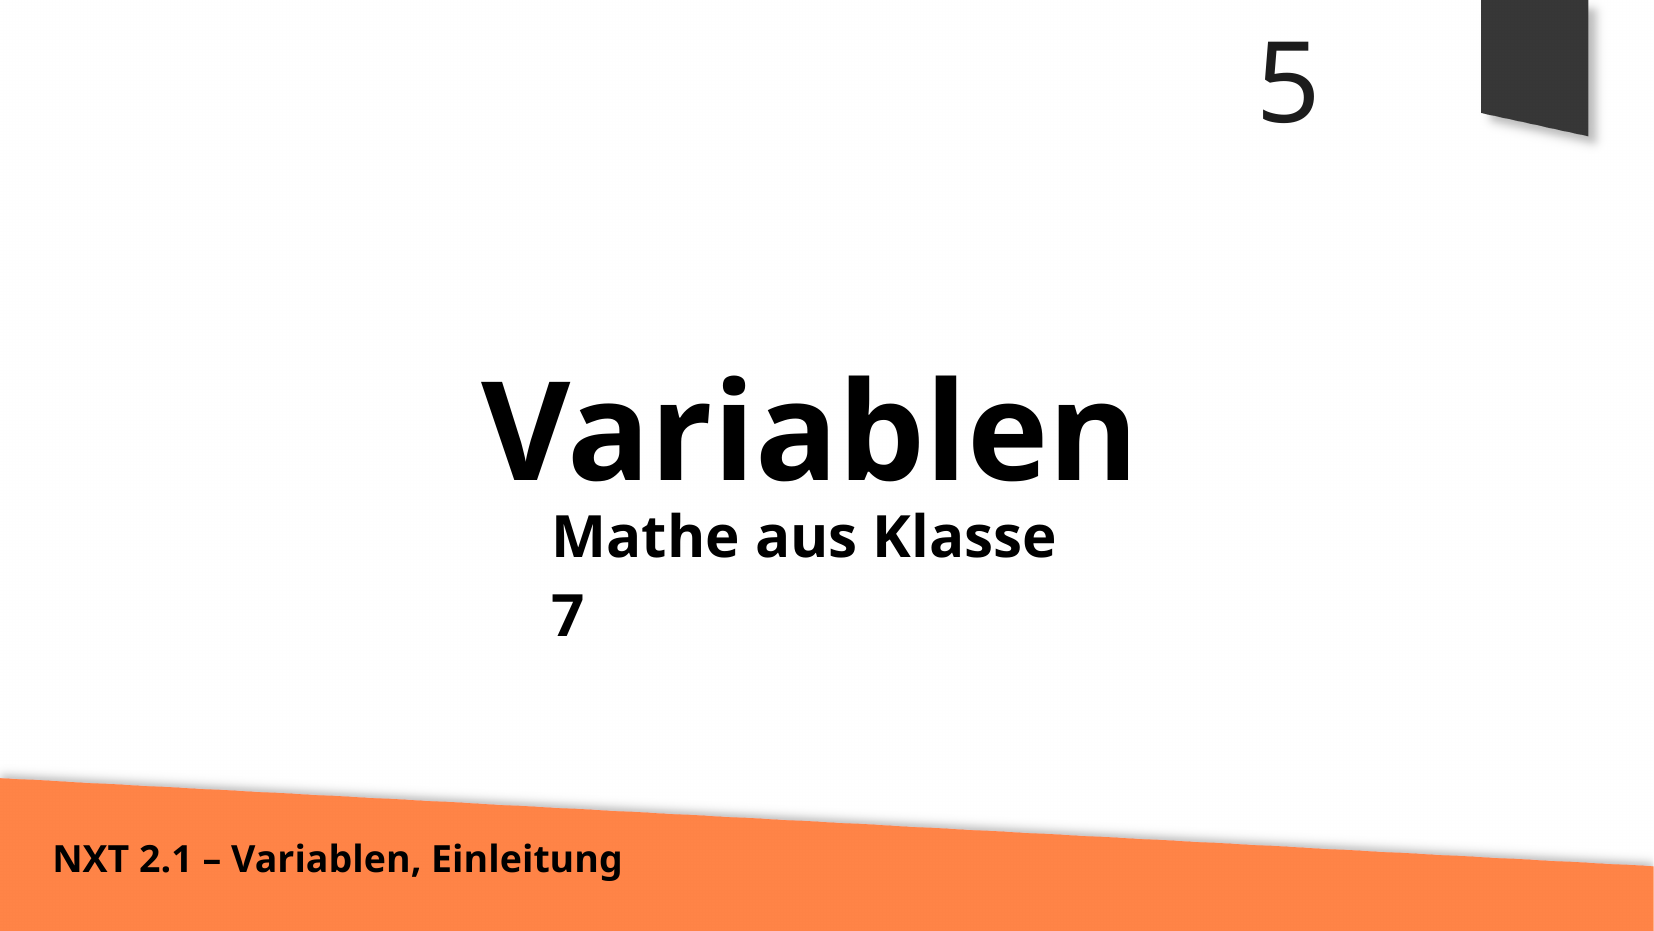

# Variablen
Mathe aus Klasse 7
NXT 2.1 – Variablen, Einleitung